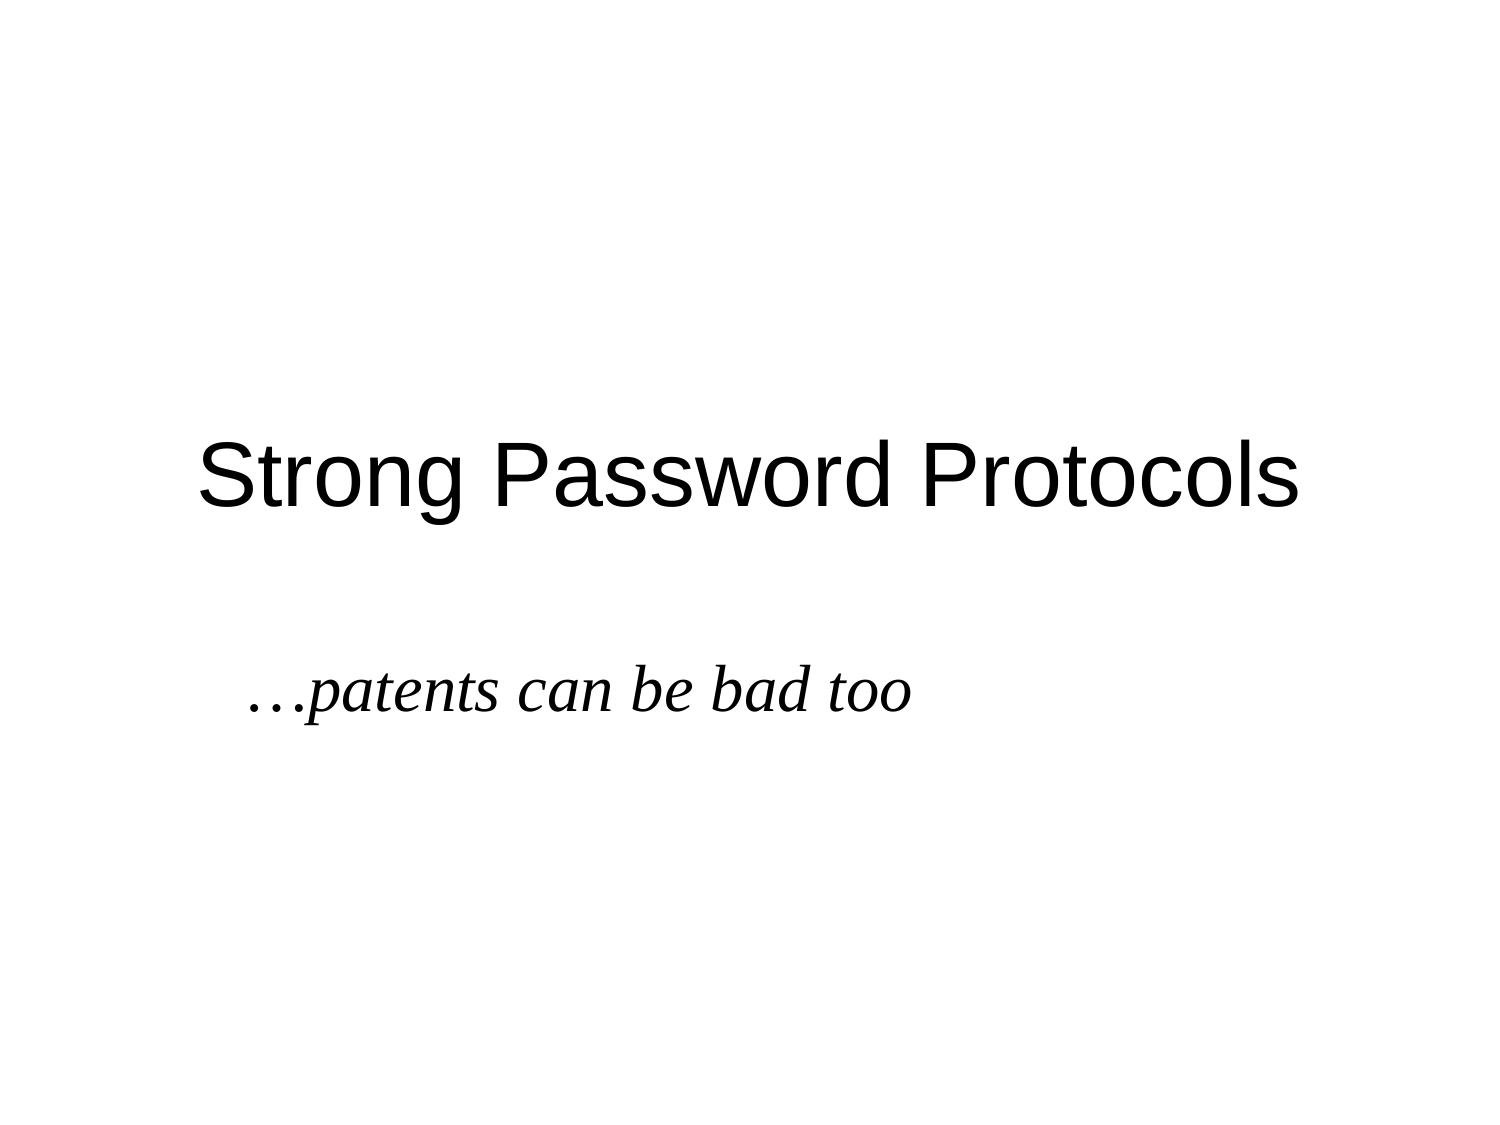

# Strong Password Protocols
…patents can be bad too